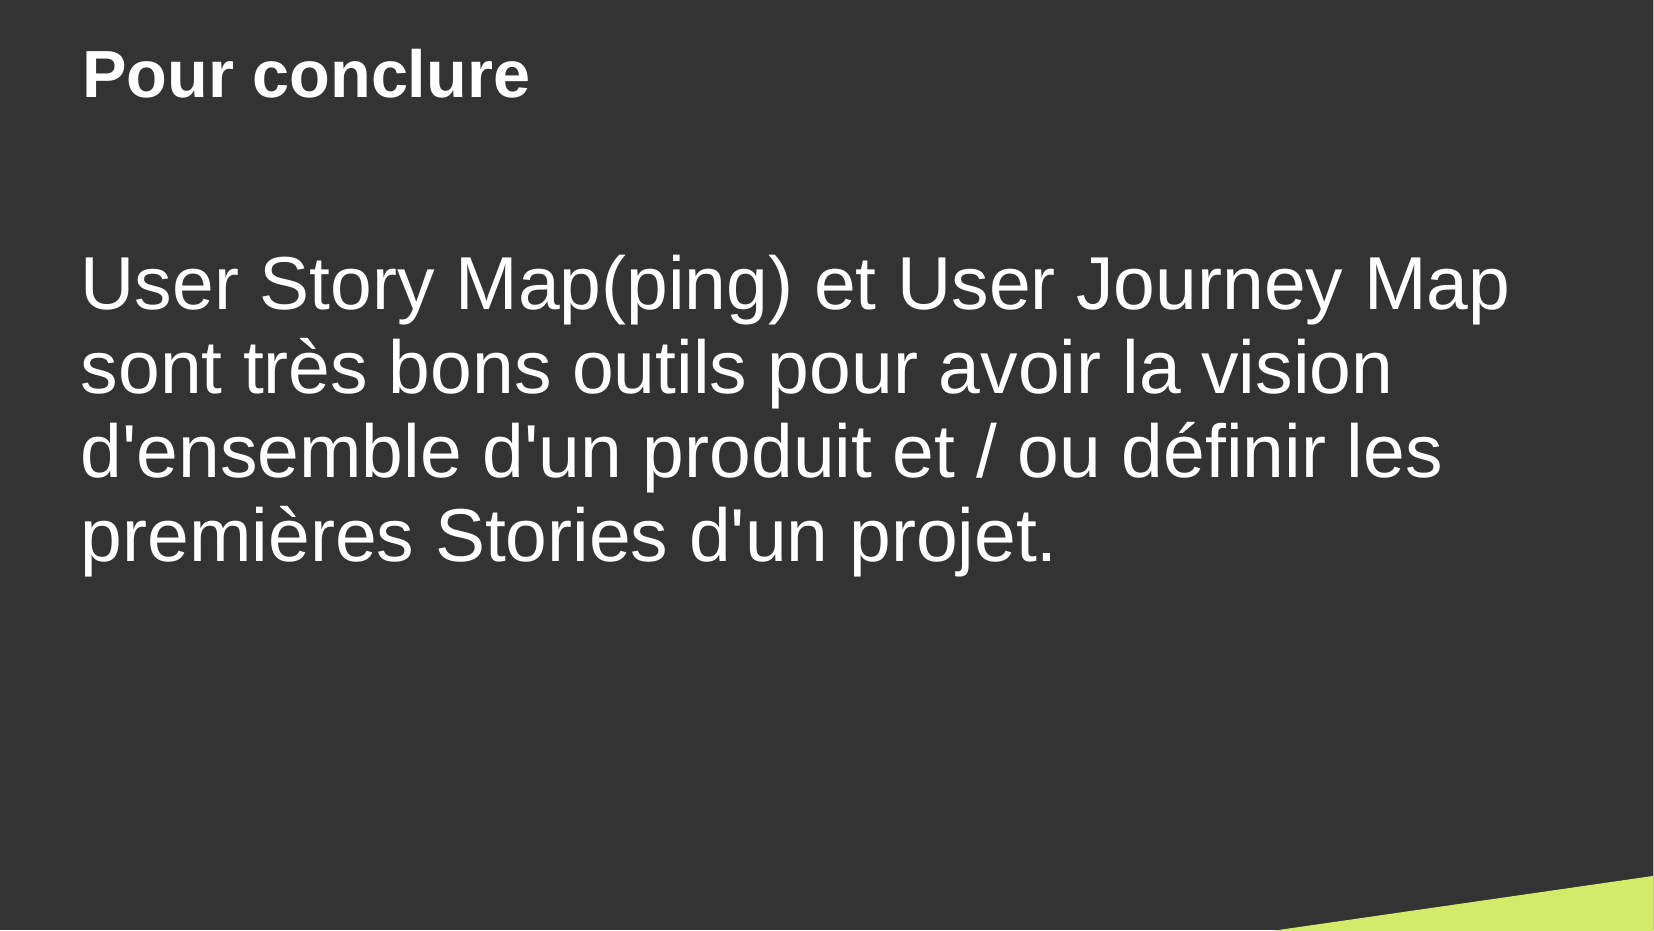

# Pour conclure
User Story Map(ping) et User Journey Map sont très bons outils pour avoir la vision d'ensemble d'un produit et / ou définir les premières Stories d'un projet.